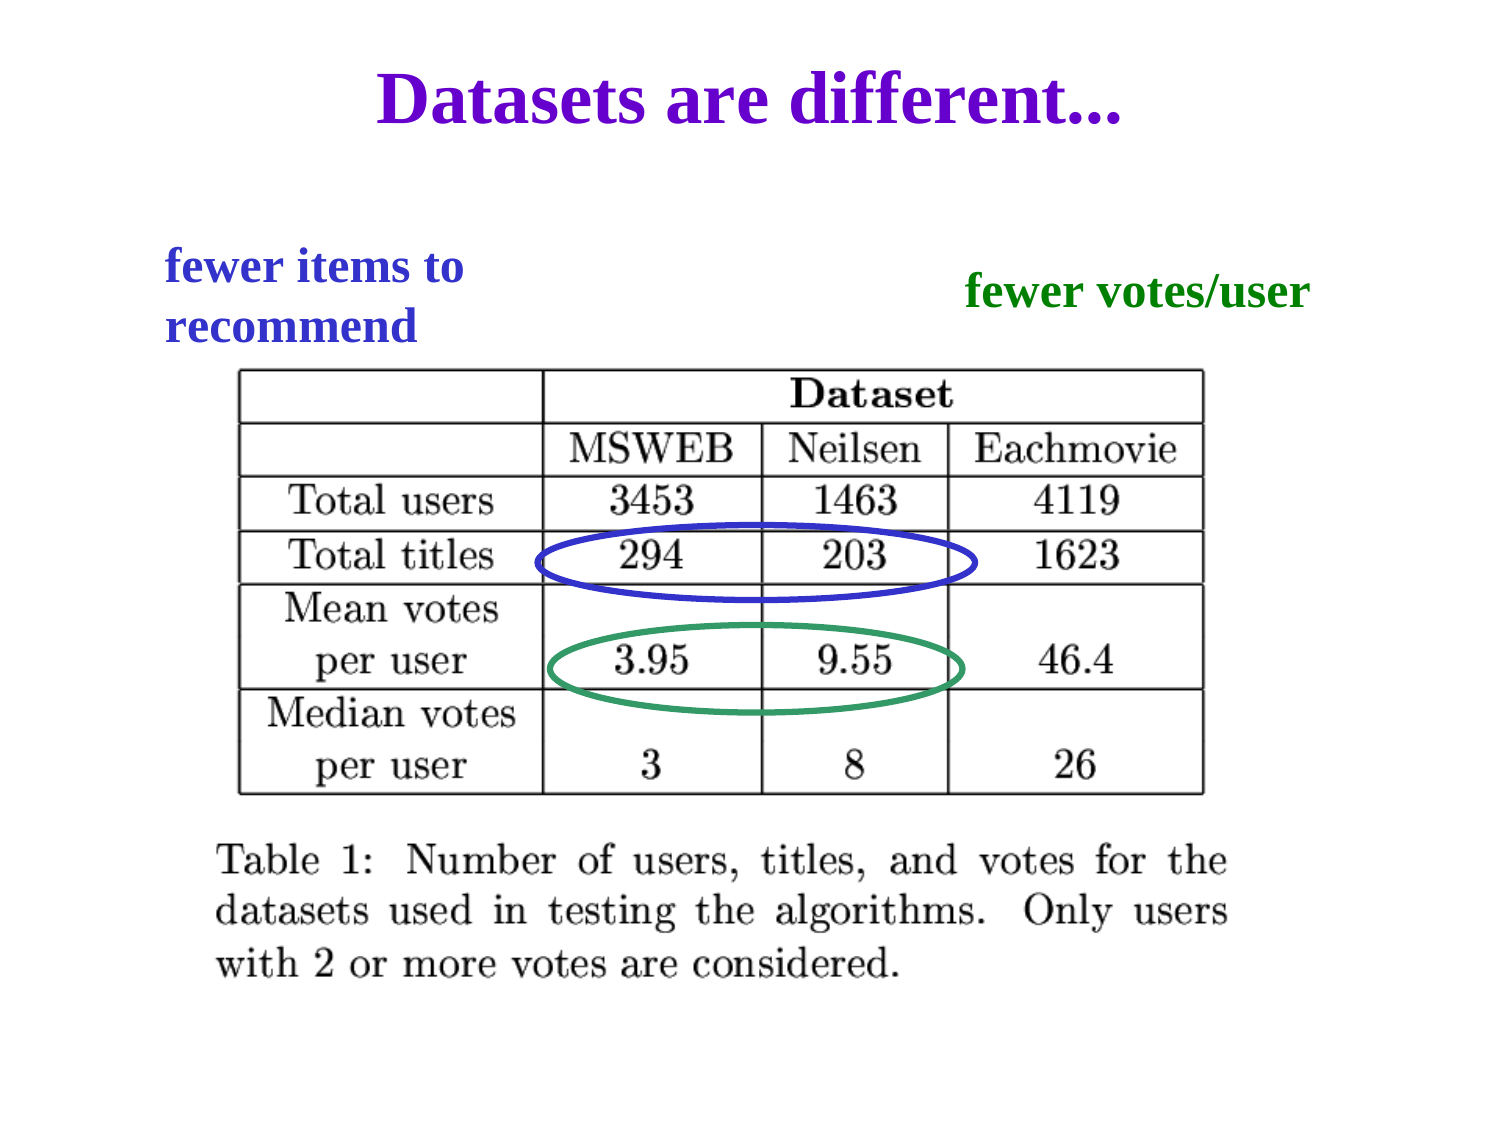

# Datasets are different...
fewer items to recommend
fewer votes/user